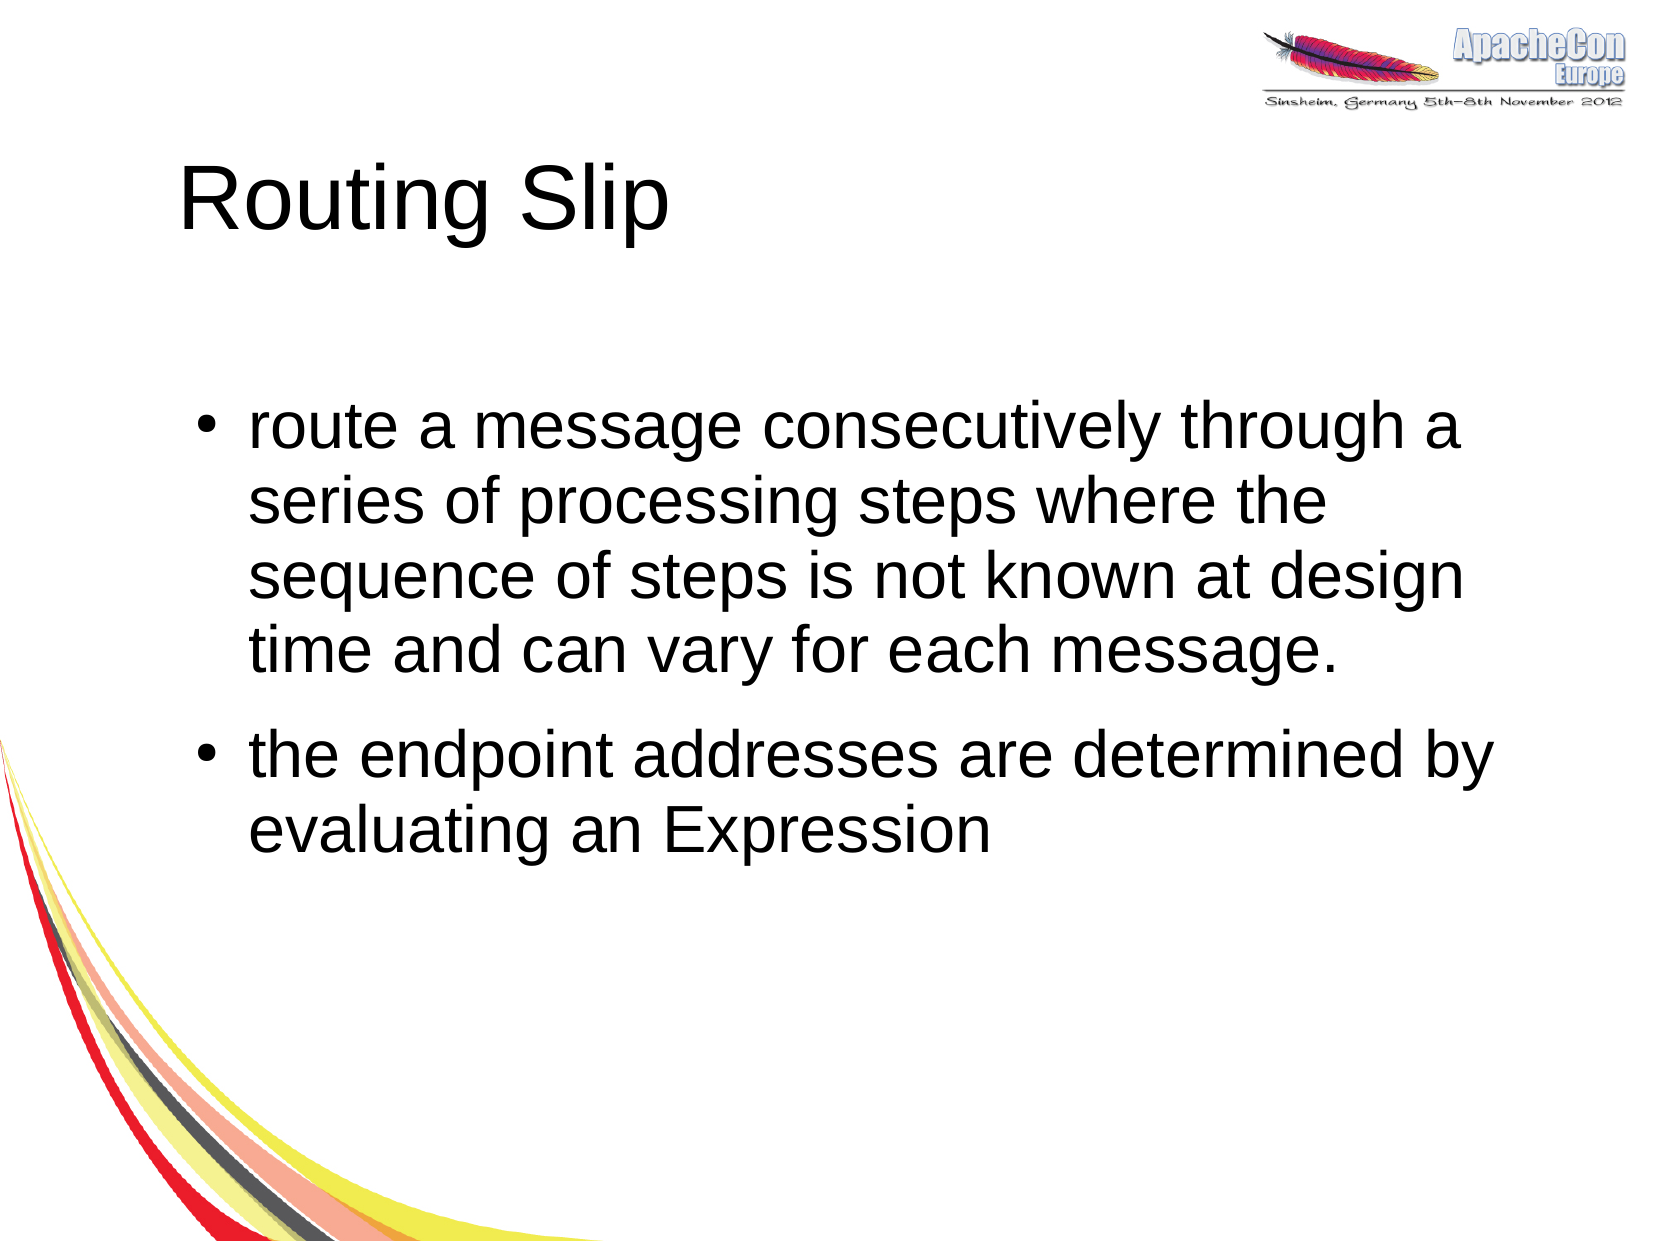

# Routing Slip
route a message consecutively through a series of processing steps where the sequence of steps is not known at design time and can vary for each message.
the endpoint addresses are determined by evaluating an Expression